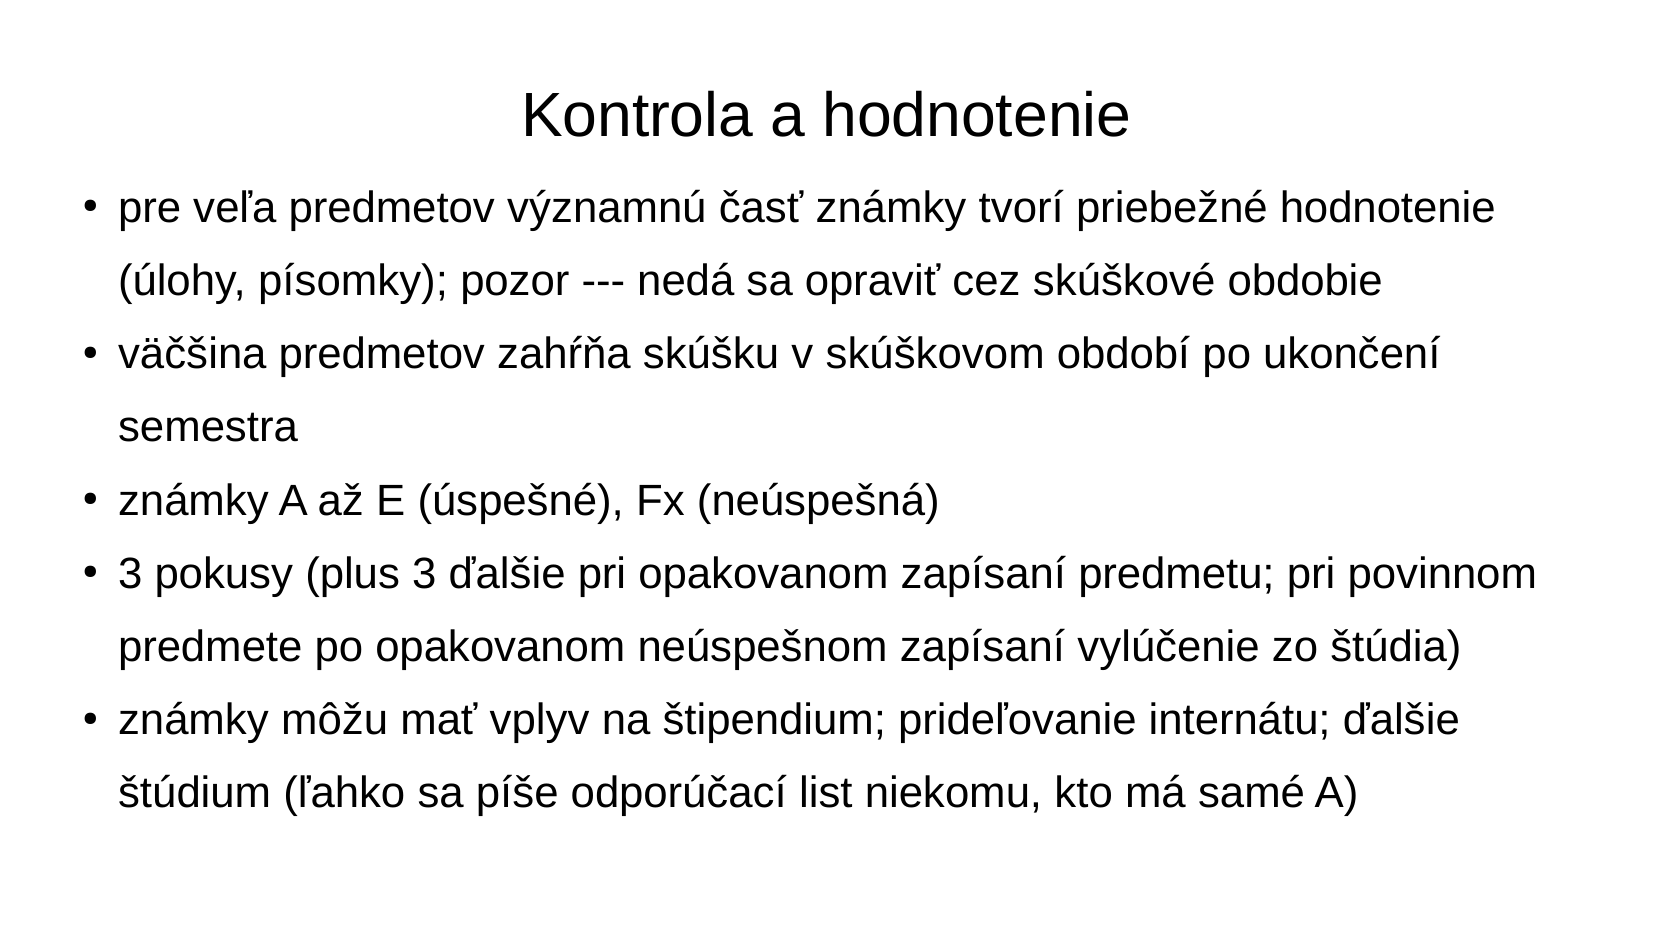

Kontrola a hodnotenie
# pre veľa predmetov významnú časť známky tvorí priebežné hodnotenie (úlohy, písomky); pozor --- nedá sa opraviť cez skúškové obdobie
väčšina predmetov zahŕňa skúšku v skúškovom období po ukončení semestra
známky A až E (úspešné), Fx (neúspešná)
3 pokusy (plus 3 ďalšie pri opakovanom zapísaní predmetu; pri povinnom predmete po opakovanom neúspešnom zapísaní vylúčenie zo štúdia)
známky môžu mať vplyv na štipendium; prideľovanie internátu; ďalšie štúdium (ľahko sa píše odporúčací list niekomu, kto má samé A)